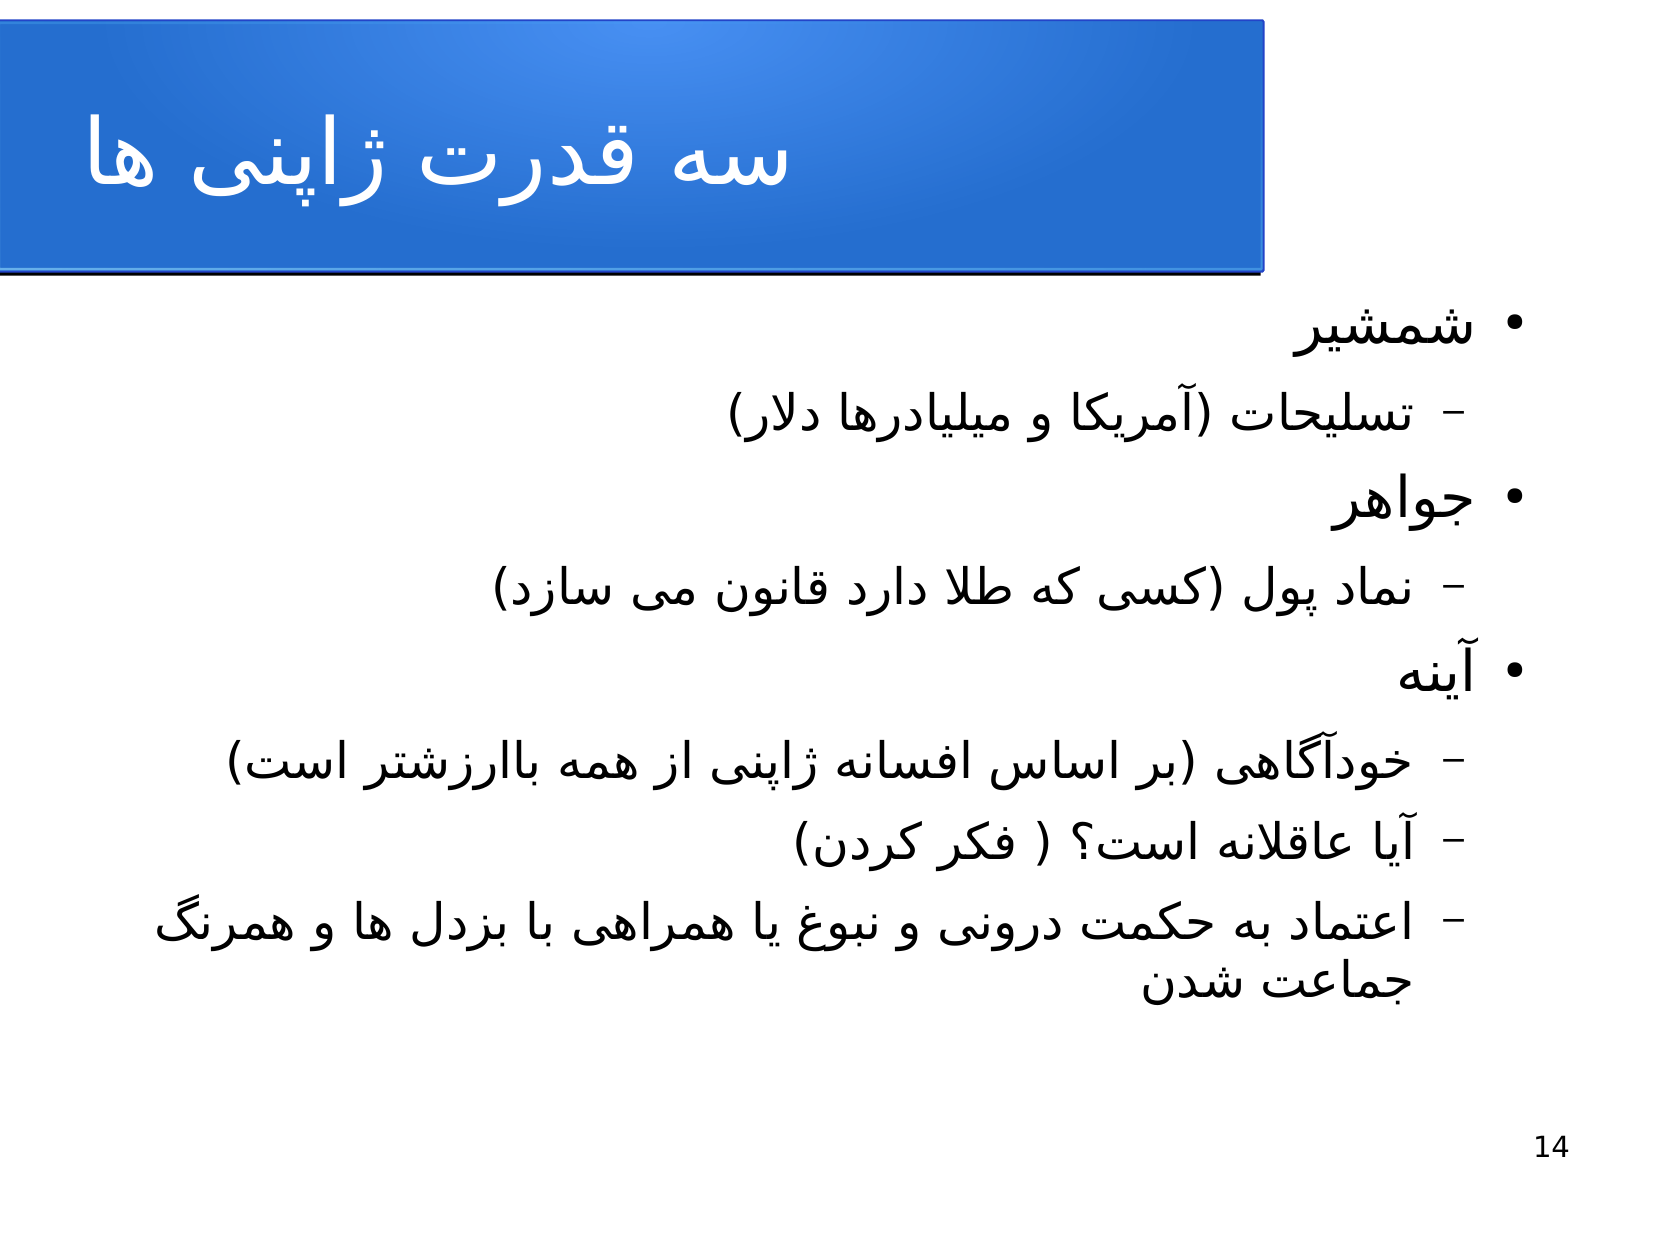

# سه قدرت ژاپنی ها
شمشیر
تسلیحات (آمریکا و میلیادرها دلار)
جواهر
نماد پول (کسی که طلا دارد قانون می سازد)
آینه
خودآگاهی (بر اساس افسانه ژاپنی از همه باارزشتر است)
آیا عاقلانه است؟ ( فکر کردن)
اعتماد به حکمت درونی و نبوغ یا همراهی با بزدل ها و همرنگ جماعت شدن
14